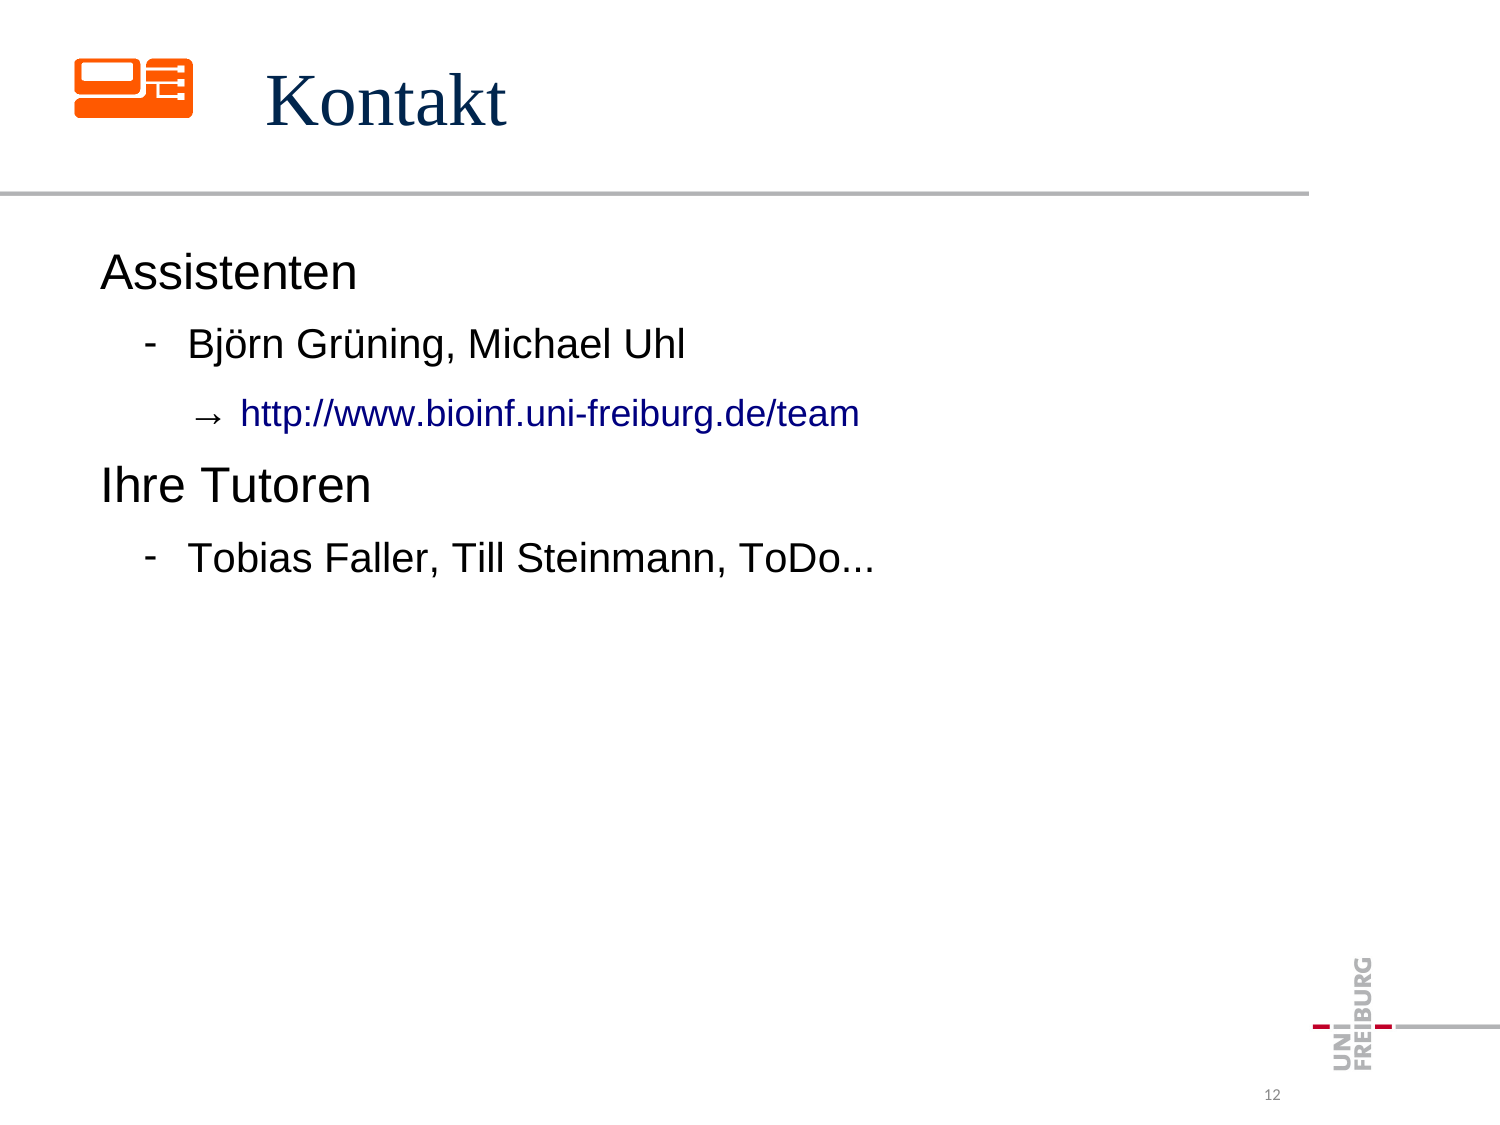

Kontakt
Assistenten
Björn Grüning, Michael Uhl
→ http://www.bioinf.uni-freiburg.de/team
Ihre Tutoren
Tobias Faller, Till Steinmann, ToDo...